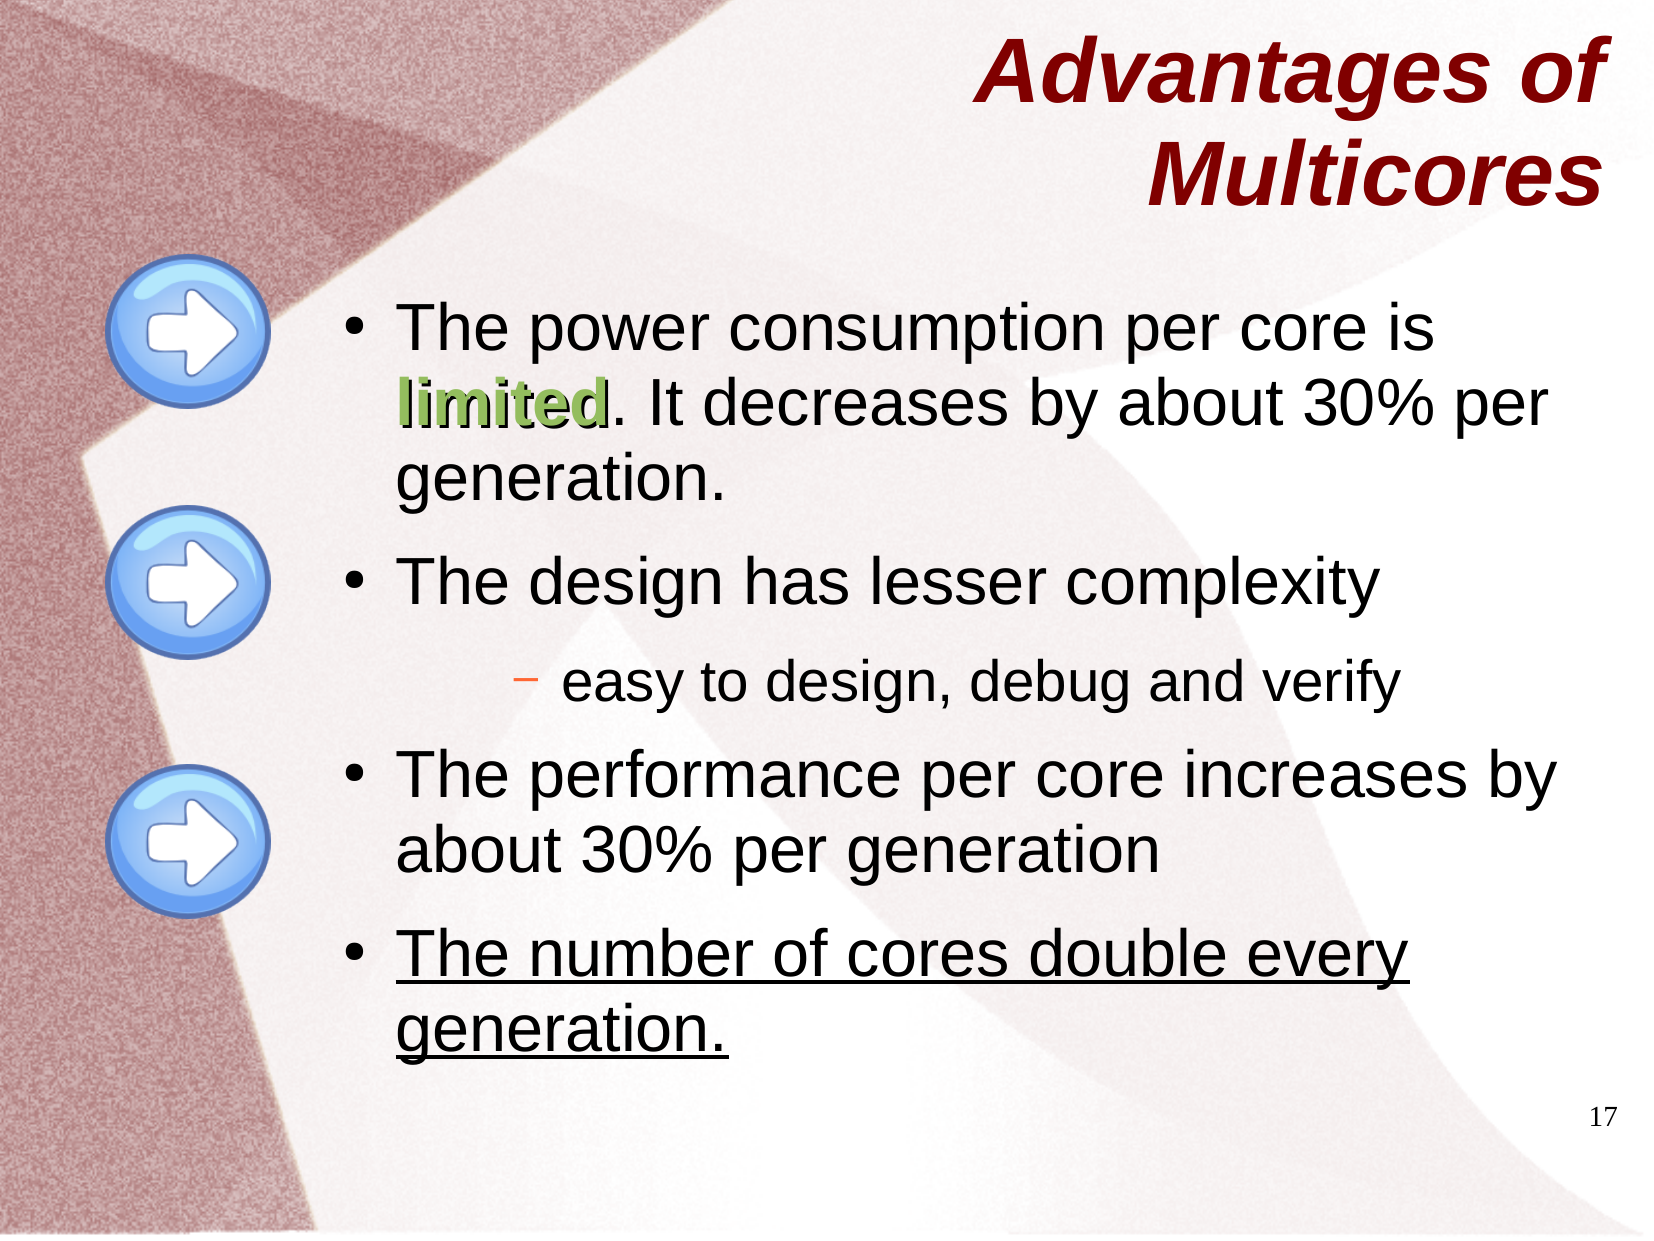

# Advantages of Multicores
The power consumption per core is limited. It decreases by about 30% per generation.
The design has lesser complexity
easy to design, debug and verify
The performance per core increases by about 30% per generation
The number of cores double every generation.
17